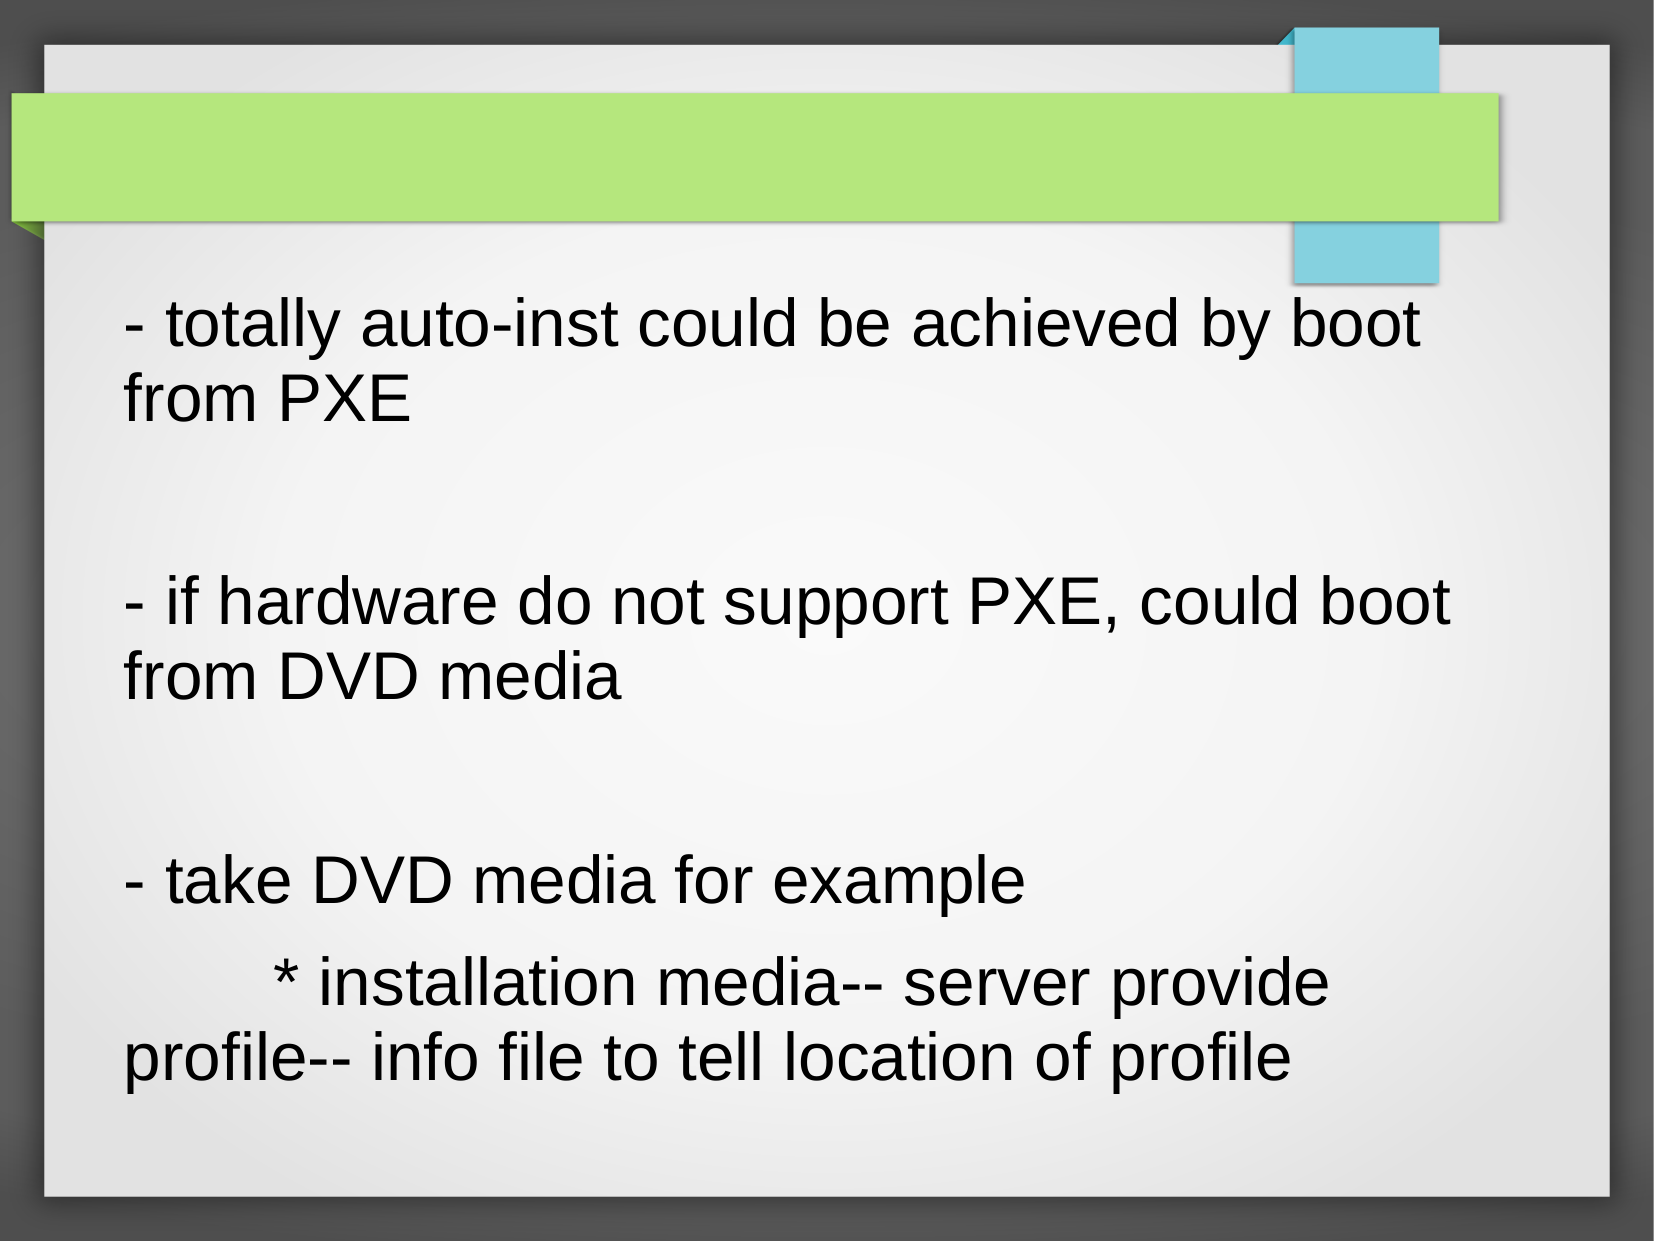

# - totally auto-inst could be achieved by boot from PXE
- if hardware do not support PXE, could boot from DVD media
- take DVD media for example
 * installation media-- server provide profile-- info file to tell location of profile